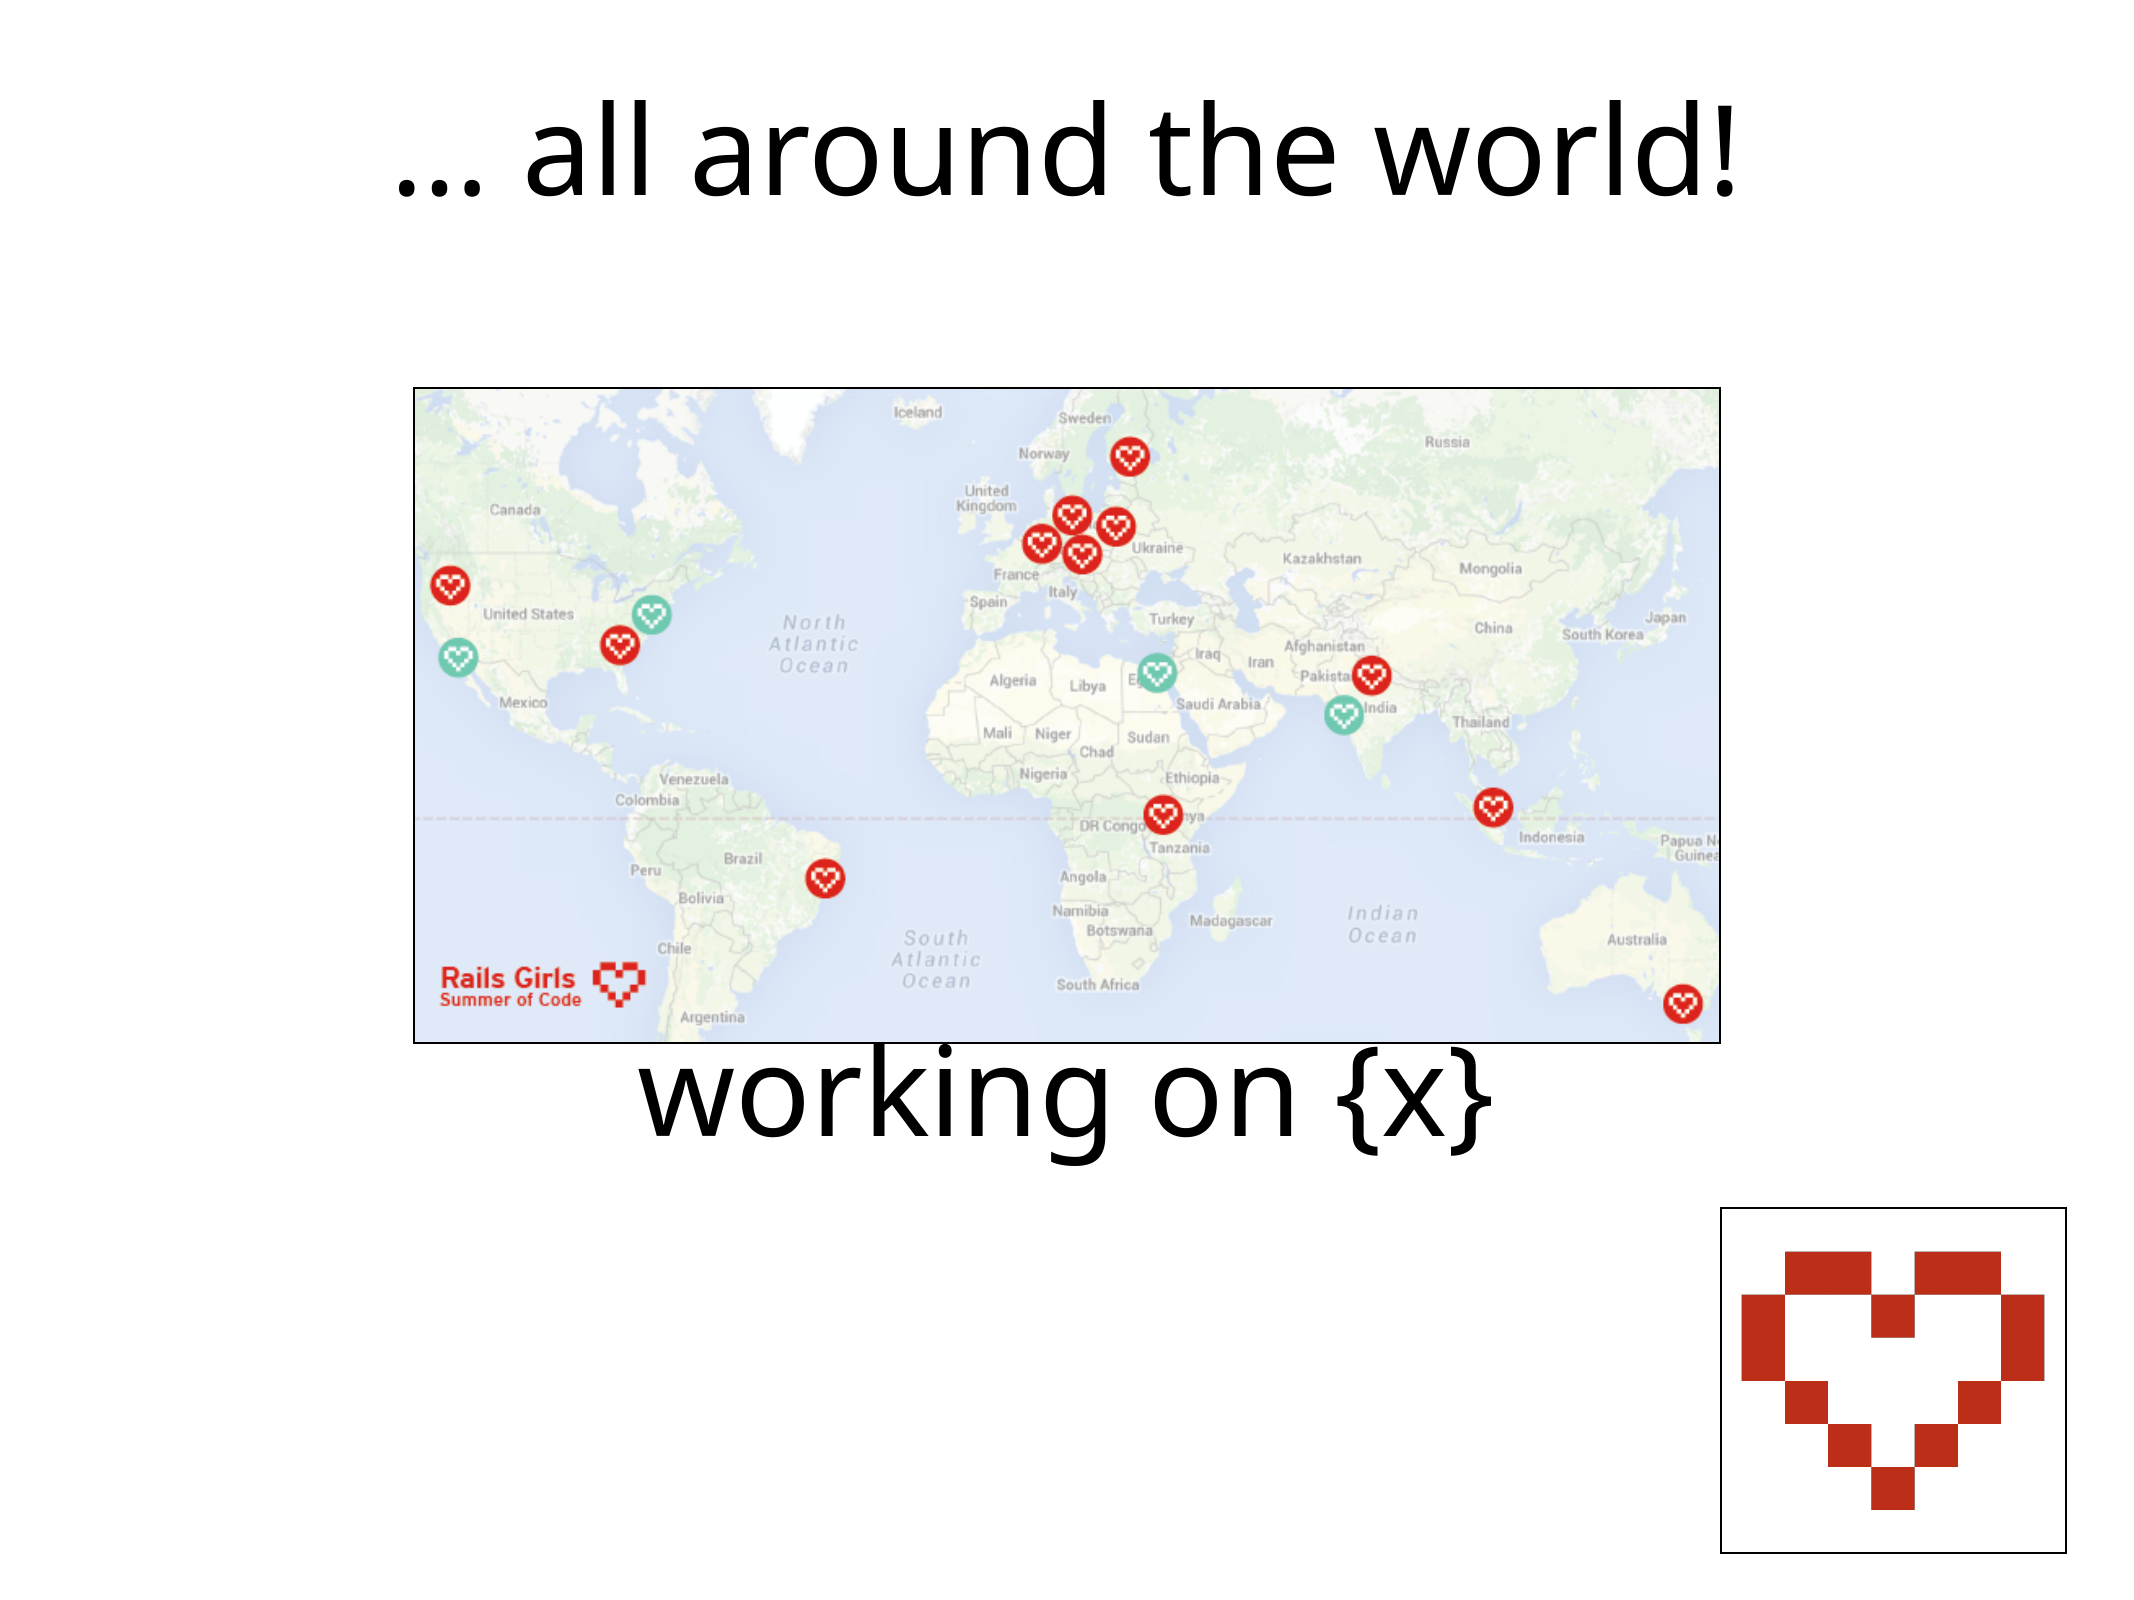

… all around the world!
Hi, we are team {x}
working on {x}